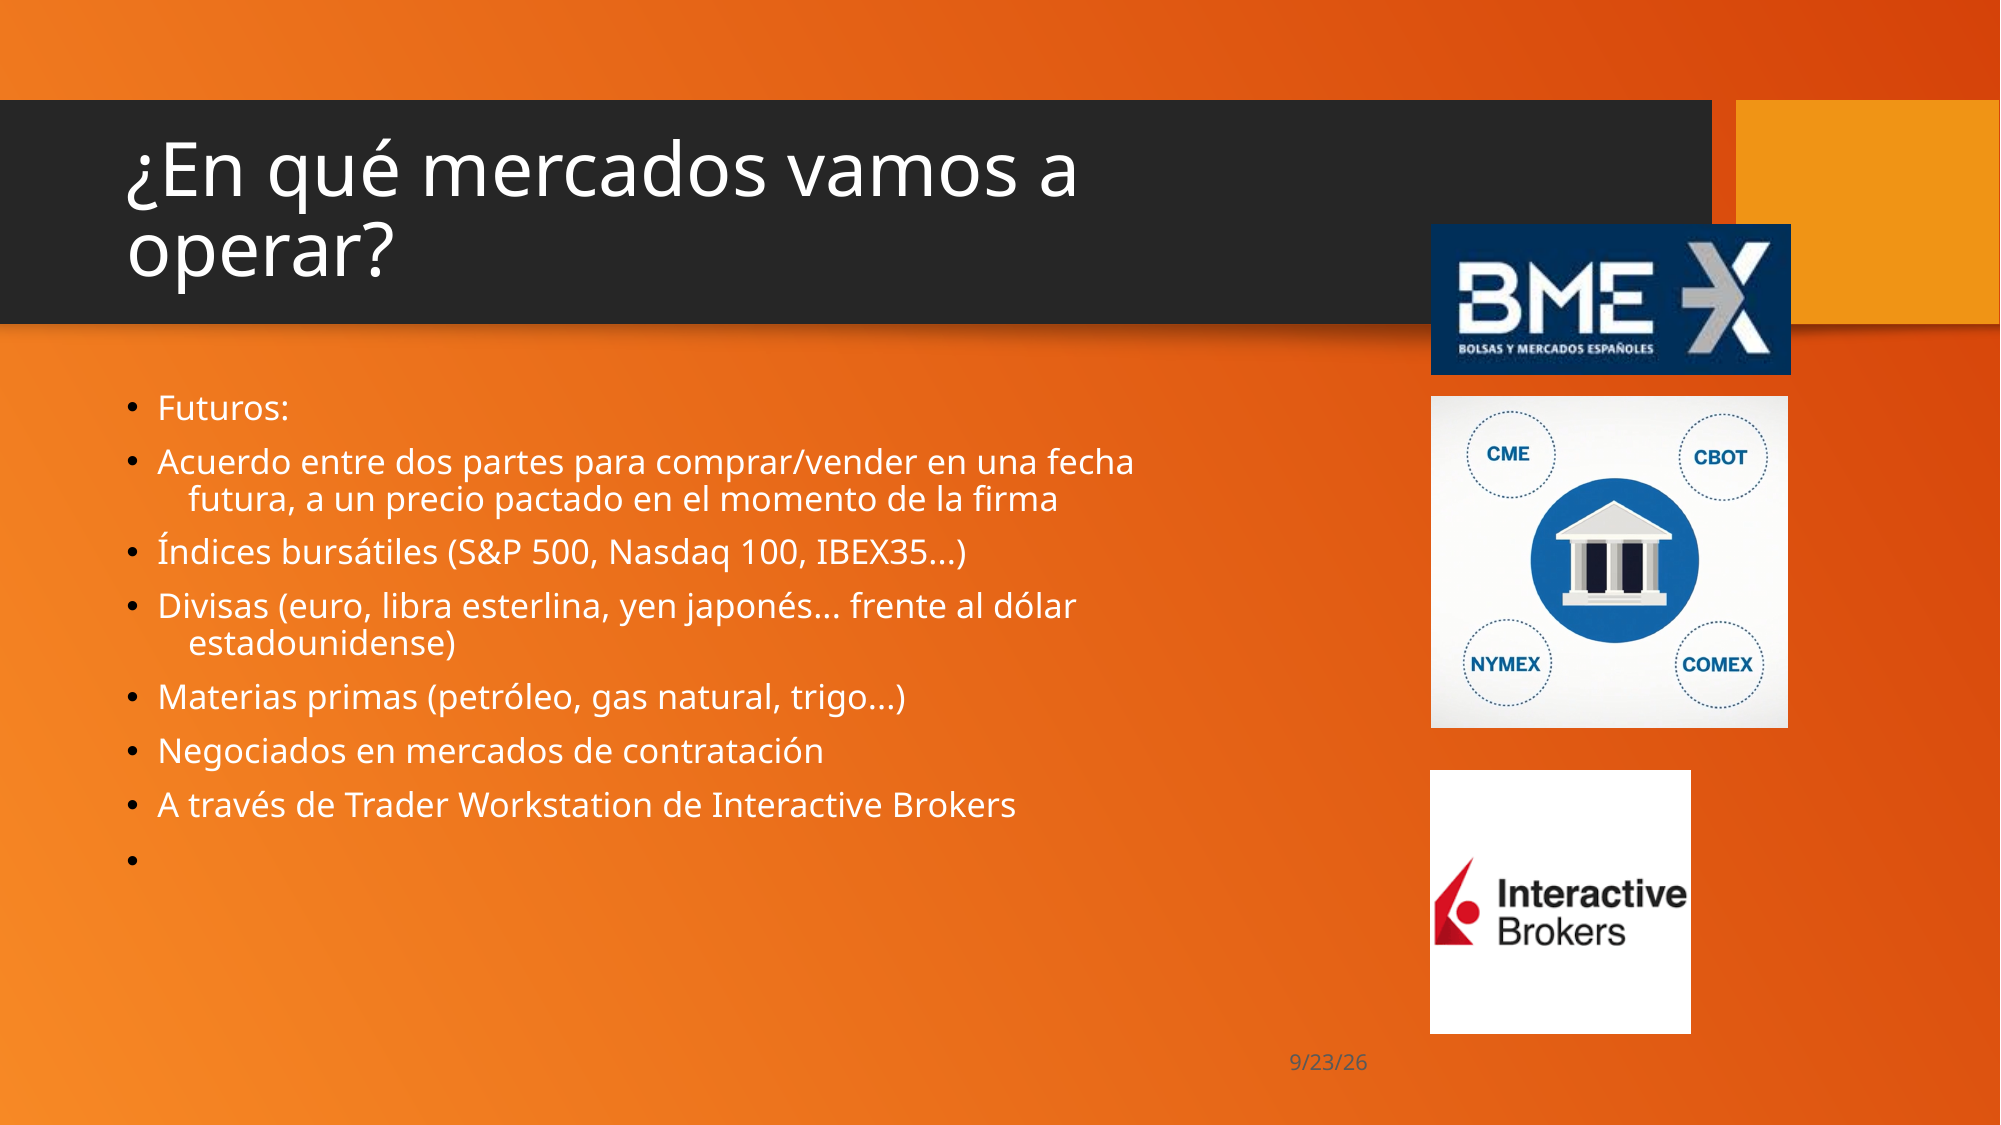

# ¿En qué mercados vamos a operar?
Futuros:
Acuerdo entre dos partes para comprar/vender en una fecha futura, a un precio pactado en el momento de la firma
Índices bursátiles (S&P 500, Nasdaq 100, IBEX35...)
Divisas (euro, libra esterlina, yen japonés... frente al dólar estadounidense)
Materias primas (petróleo, gas natural, trigo...)
Negociados en mercados de contratación
A través de Trader Workstation de Interactive Brokers